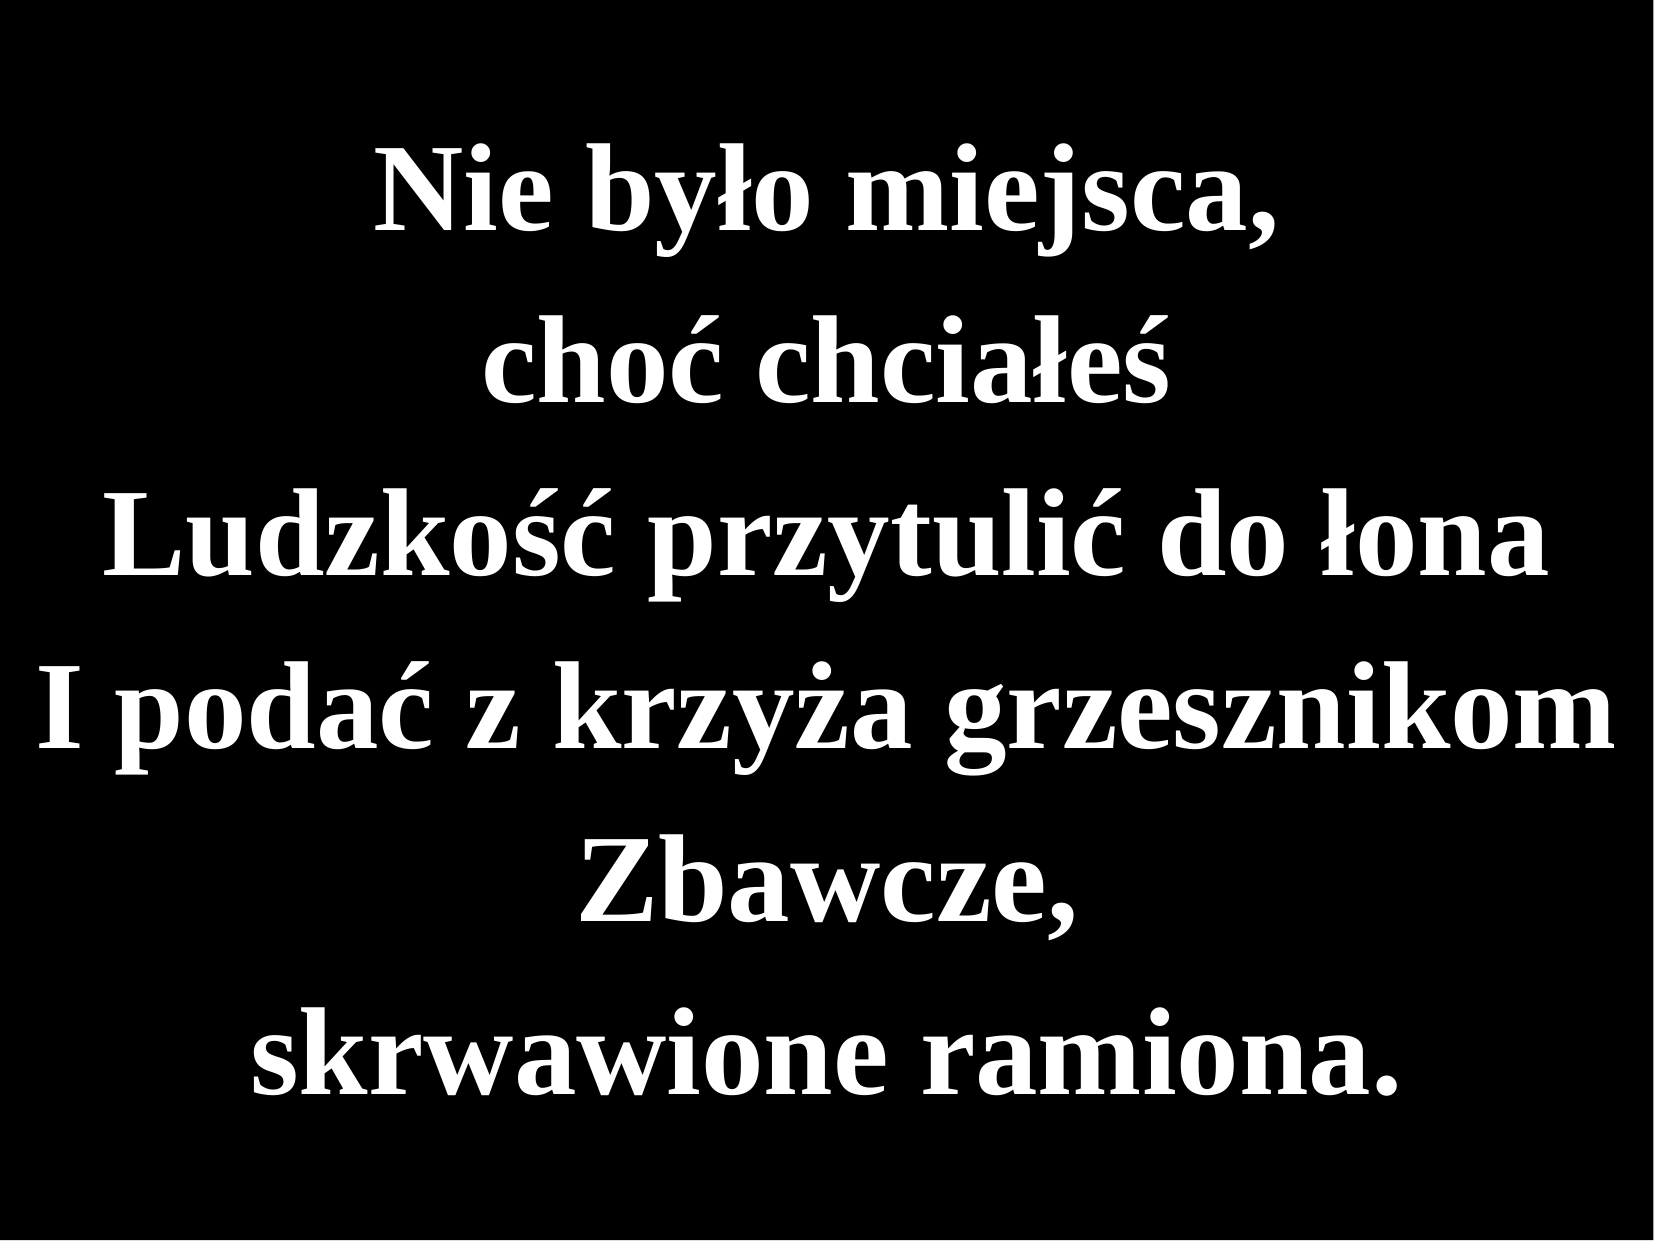

# Nie było miejsca, ppp choć chciałeś ppp Ludzkość przytulić do łona ppp I podać z krzyża grzesznikom ppp Zbawcze, ppp skrwawione ramiona.